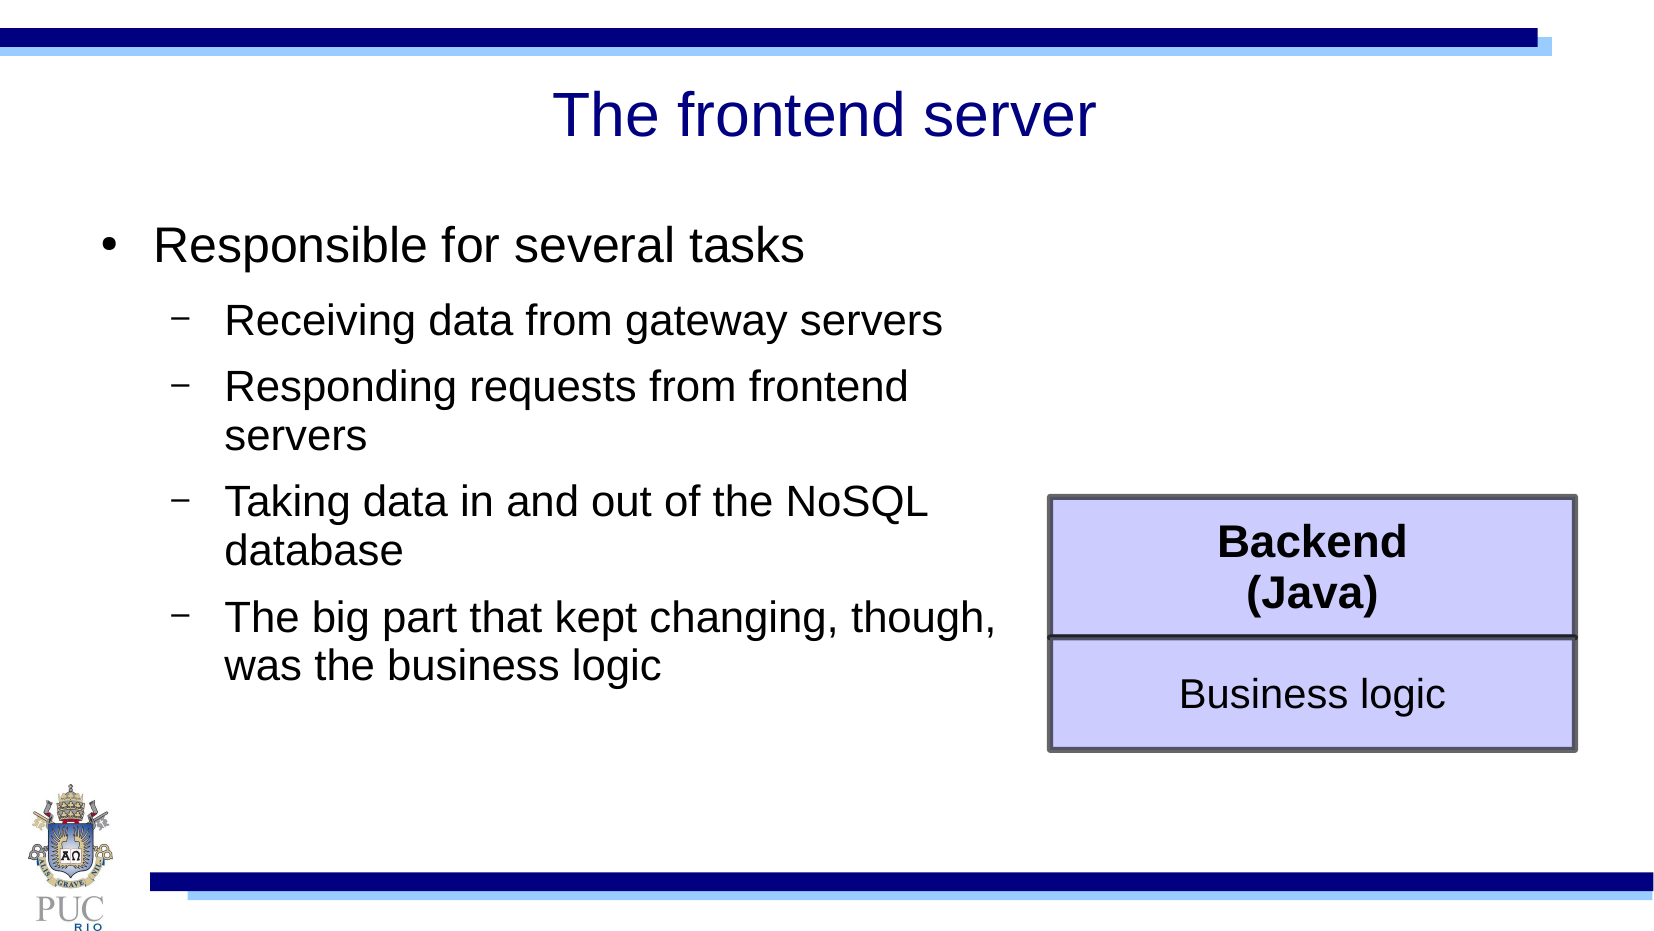

# The frontend server
Responsible for several tasks
Receiving data from gateway servers
Responding requests from frontend servers
Taking data in and out of the NoSQL database
The big part that kept changing, though, was the business logic
Backend
(Java)
Business logic